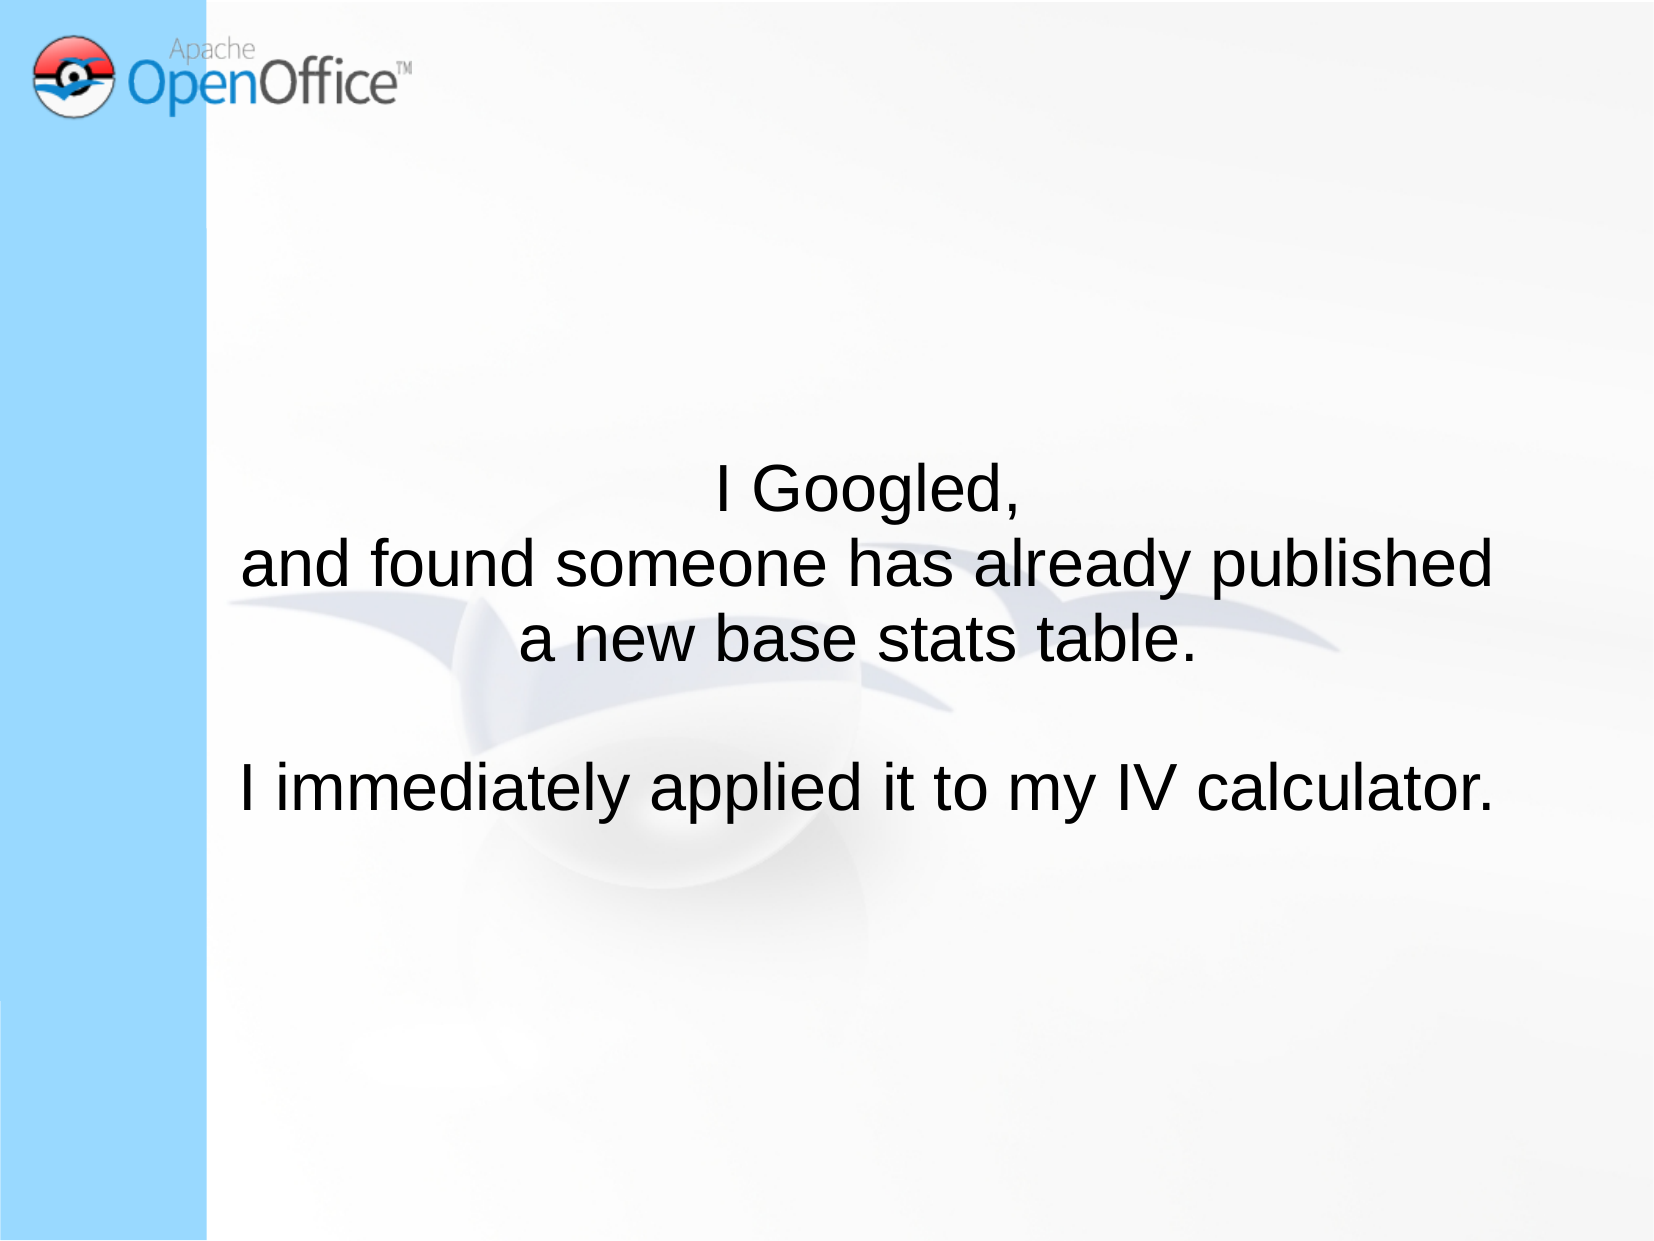

# I Googled,
and found someone has already published
a new base stats table.
I immediately applied it to my IV calculator.